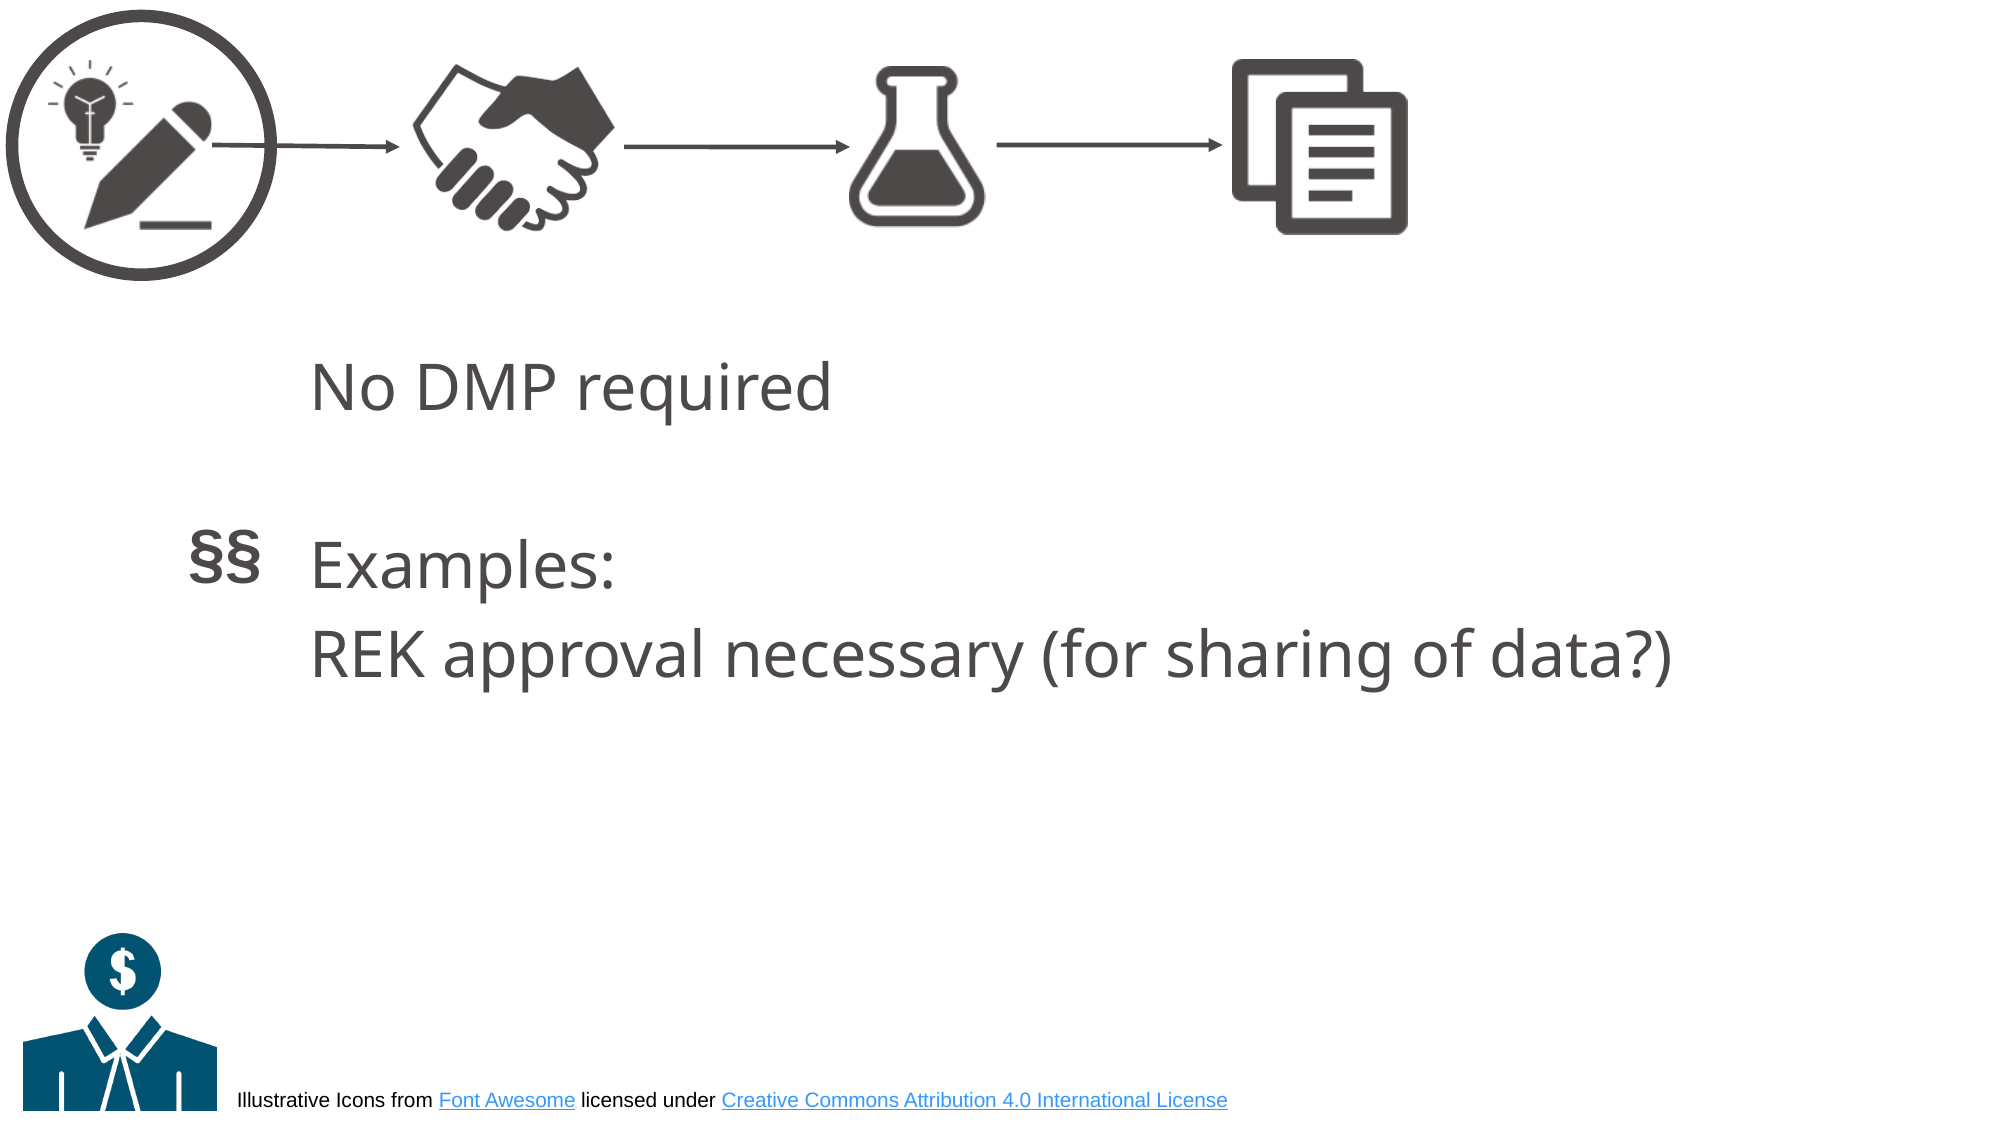

No DMP required
Examples:
REK approval necessary (for sharing of data?)
§§
Illustrative Icons from Font Awesome licensed under Creative Commons Attribution 4.0 International License